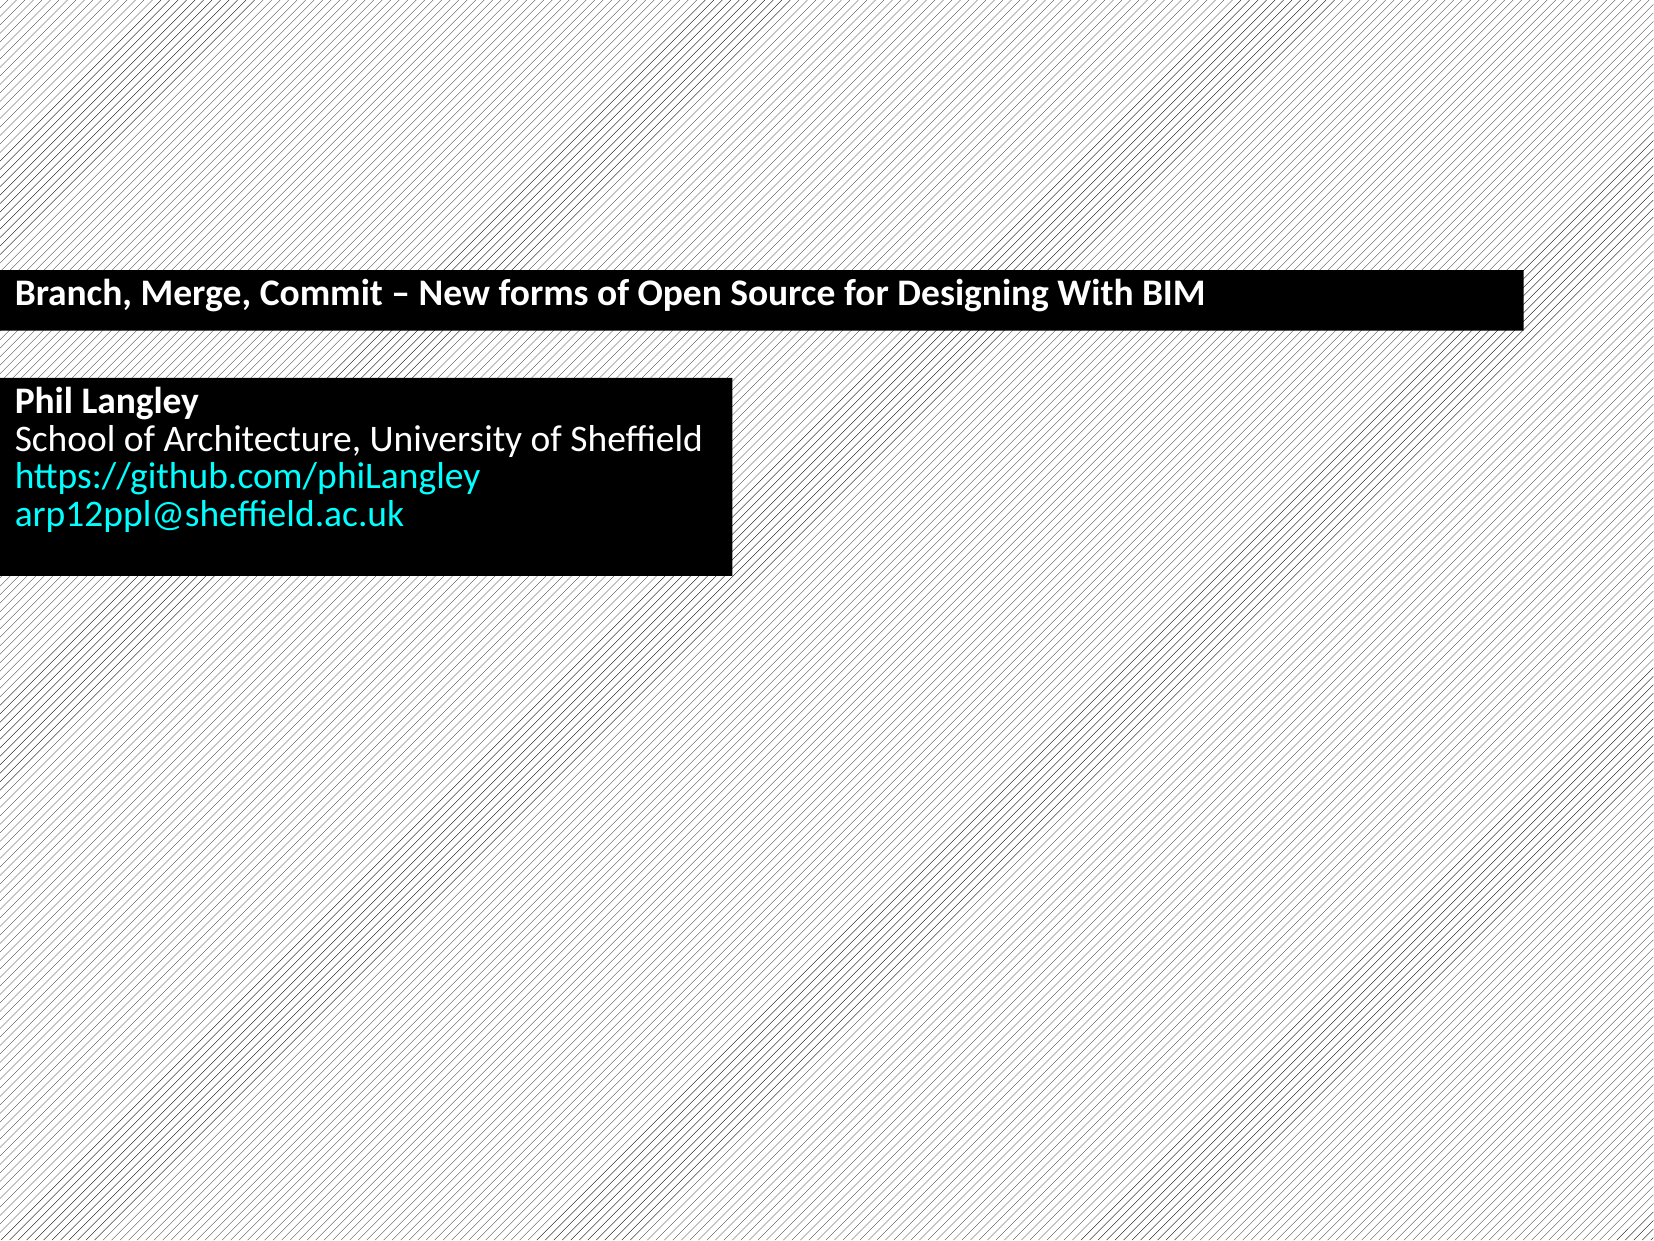

Branch, Merge, Commit – New forms of Open Source for Designing With BIM
Phil Langley
School of Architecture, University of Sheffield
https://github.com/phiLangley
arp12ppl@sheffield.ac.uk